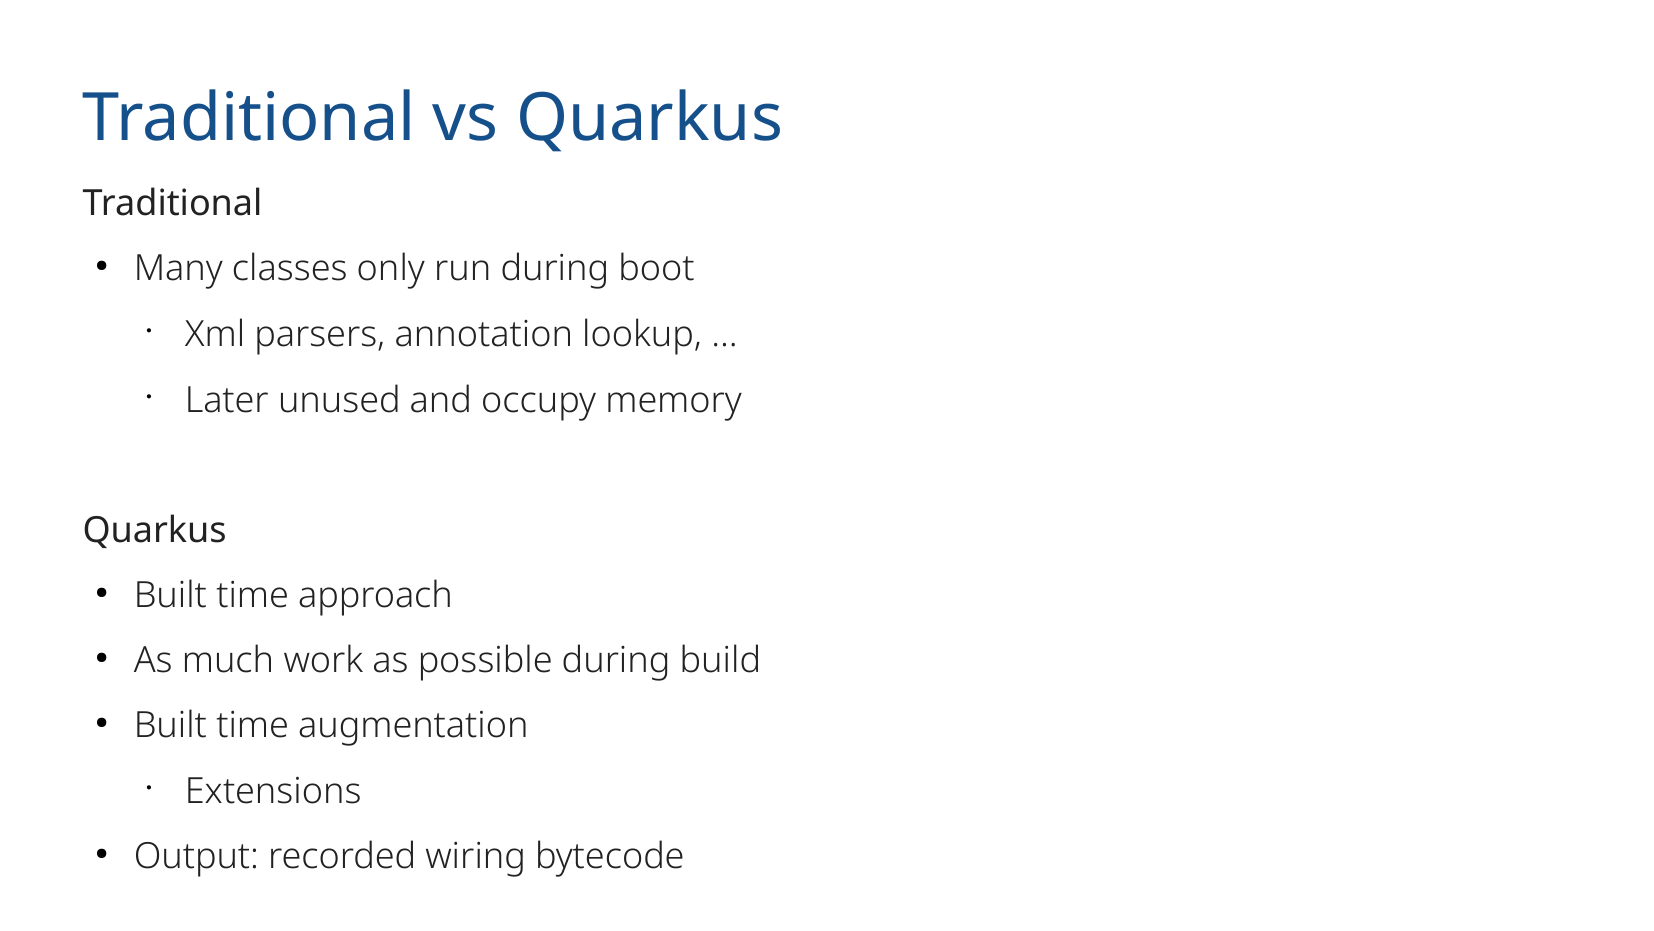

# Traditional vs Quarkus
Traditional
Many classes only run during boot
Xml parsers, annotation lookup, …
Later unused and occupy memory
Quarkus
Built time approach
As much work as possible during build
Built time augmentation
Extensions
Output: recorded wiring bytecode